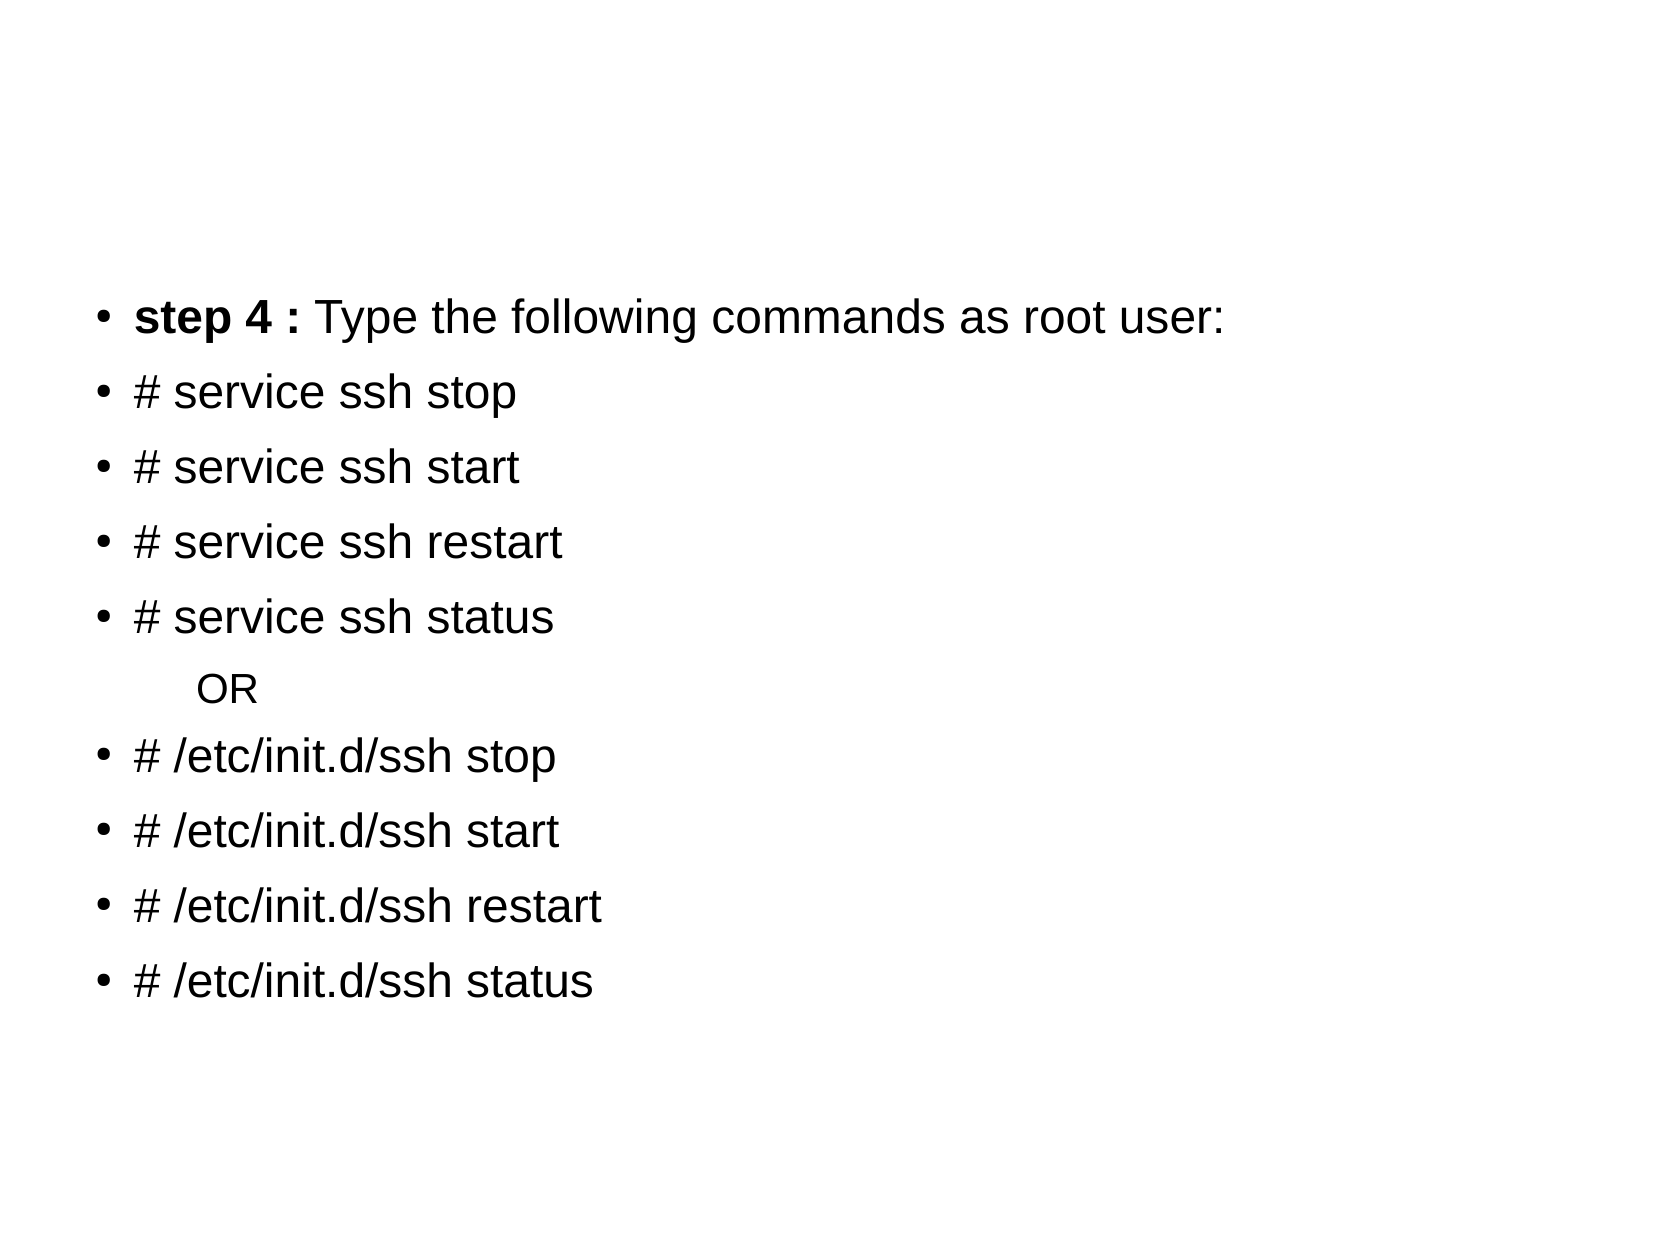

#
step 4 : Type the following commands as root user:
# service ssh stop
# service ssh start
# service ssh restart
# service ssh status
 OR
# /etc/init.d/ssh stop
# /etc/init.d/ssh start
# /etc/init.d/ssh restart
# /etc/init.d/ssh status